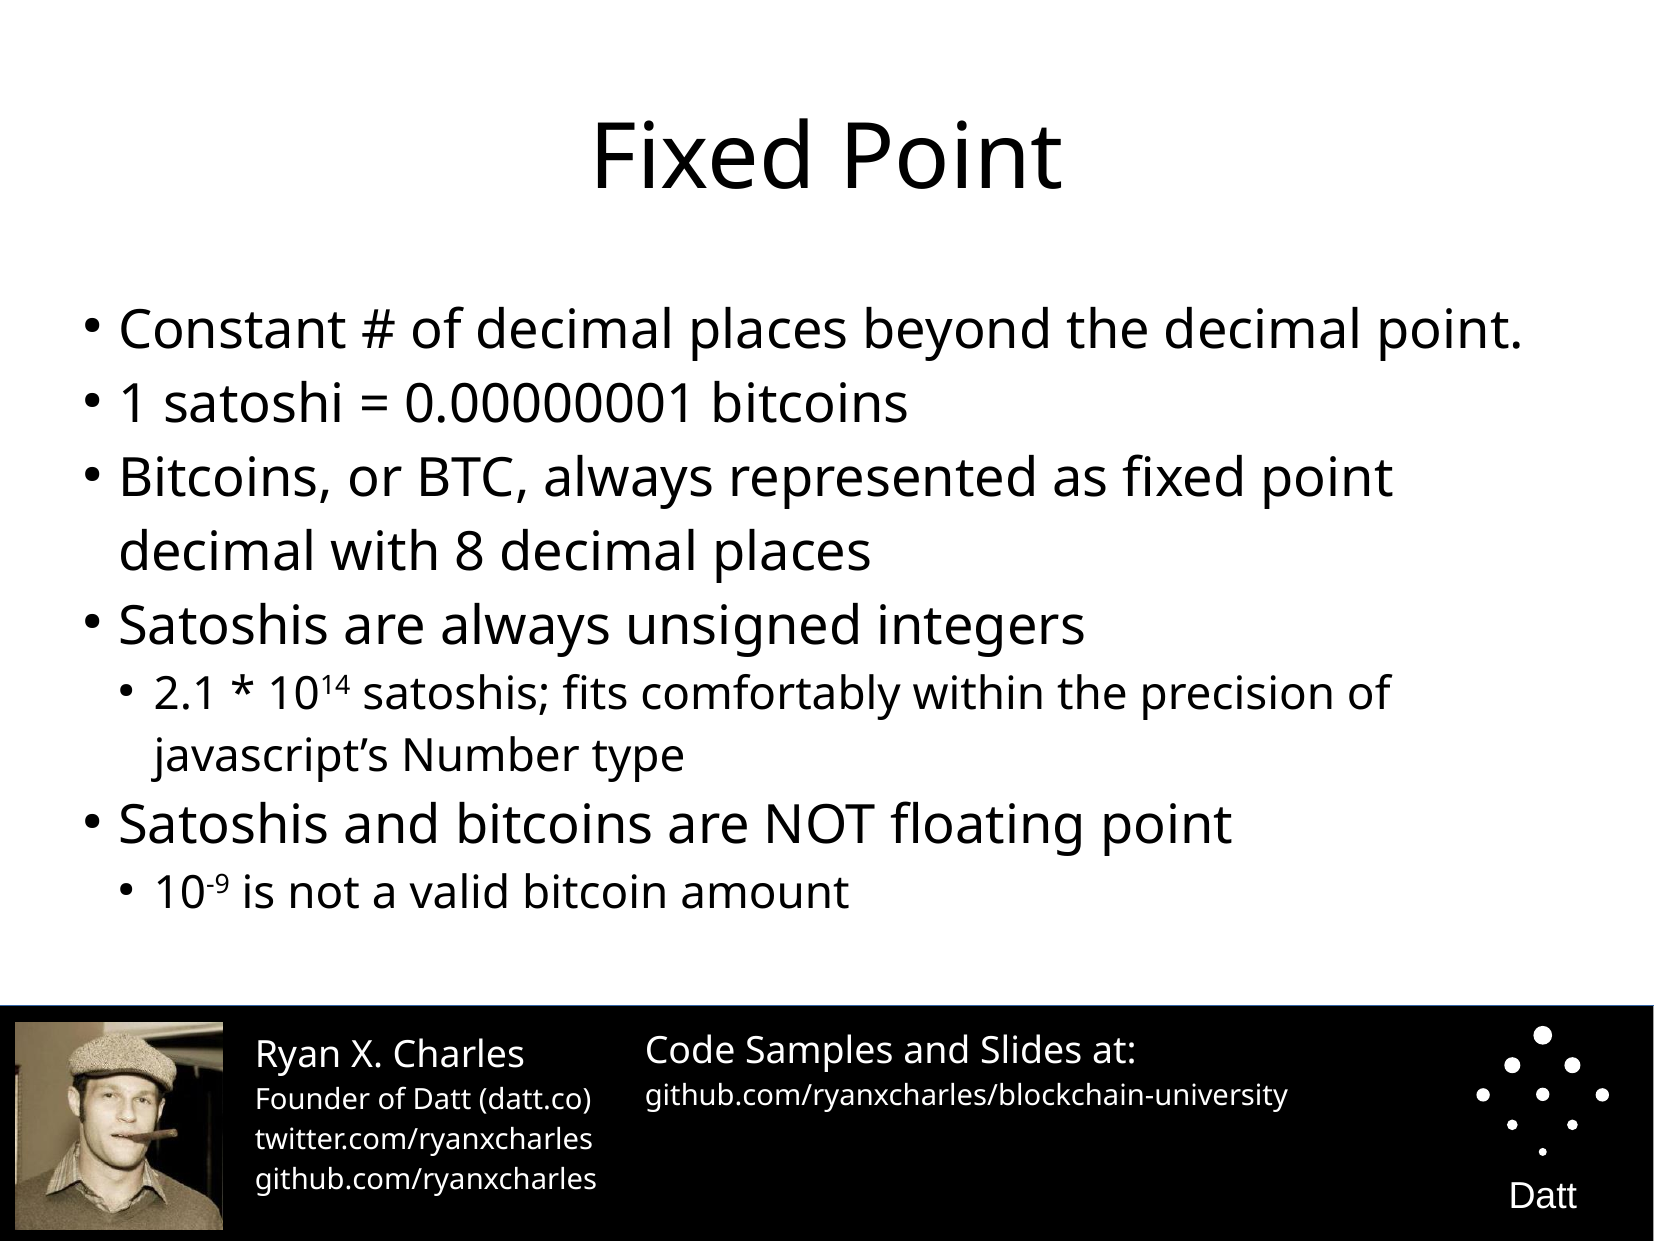

# Fixed Point
Constant # of decimal places beyond the decimal point.
1 satoshi = 0.00000001 bitcoins
Bitcoins, or BTC, always represented as fixed point decimal with 8 decimal places
Satoshis are always unsigned integers
2.1 * 1014 satoshis; fits comfortably within the precision of javascript’s Number type
Satoshis and bitcoins are NOT floating point
10-9 is not a valid bitcoin amount
Code Samples and Slides at:
github.com/ryanxcharles/blockchain-university
Ryan X. Charles
Founder of Datt (datt.co)
twitter.com/ryanxcharles
github.com/ryanxcharles
Datt